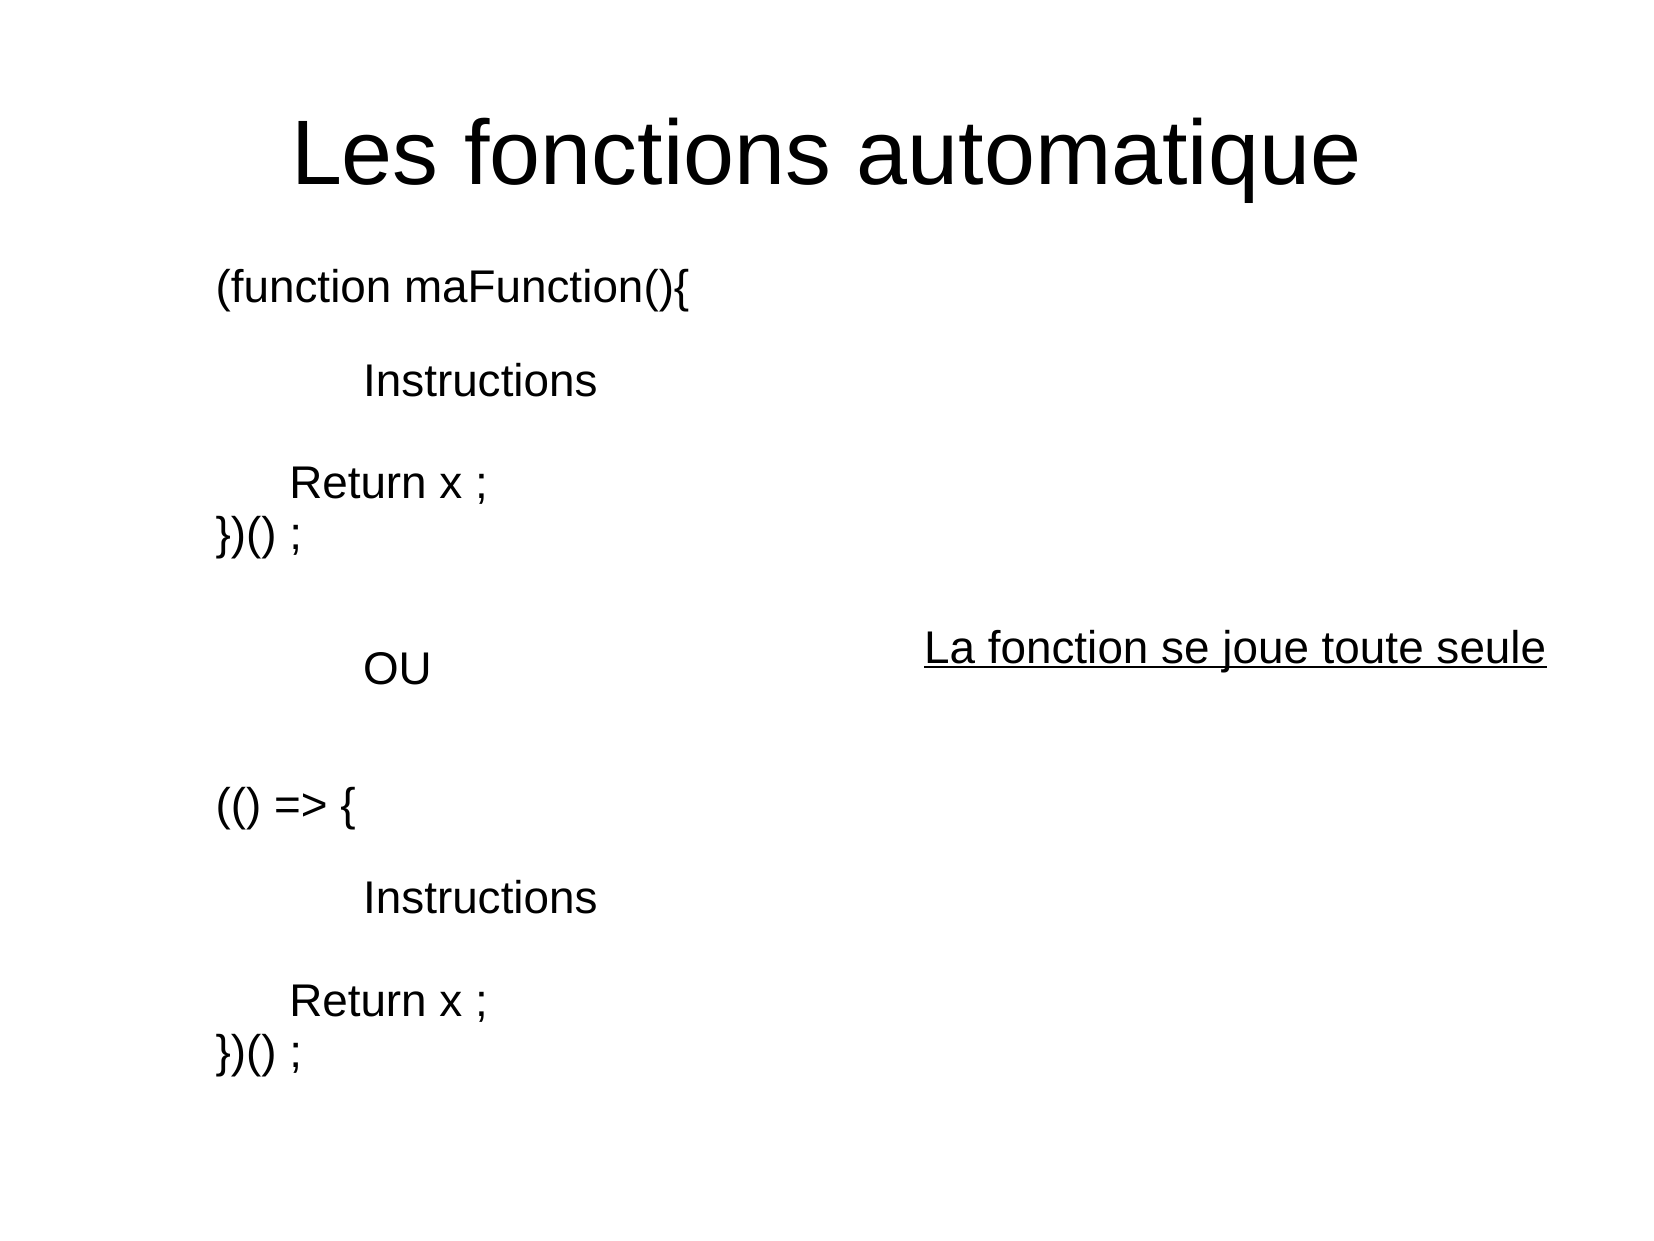

# Les fonctions automatique
(function maFunction(){
		Instructions
	Return x ;
})() ;
		OU
(() => {
		Instructions
	Return x ;
})() ;
La fonction se joue toute seule